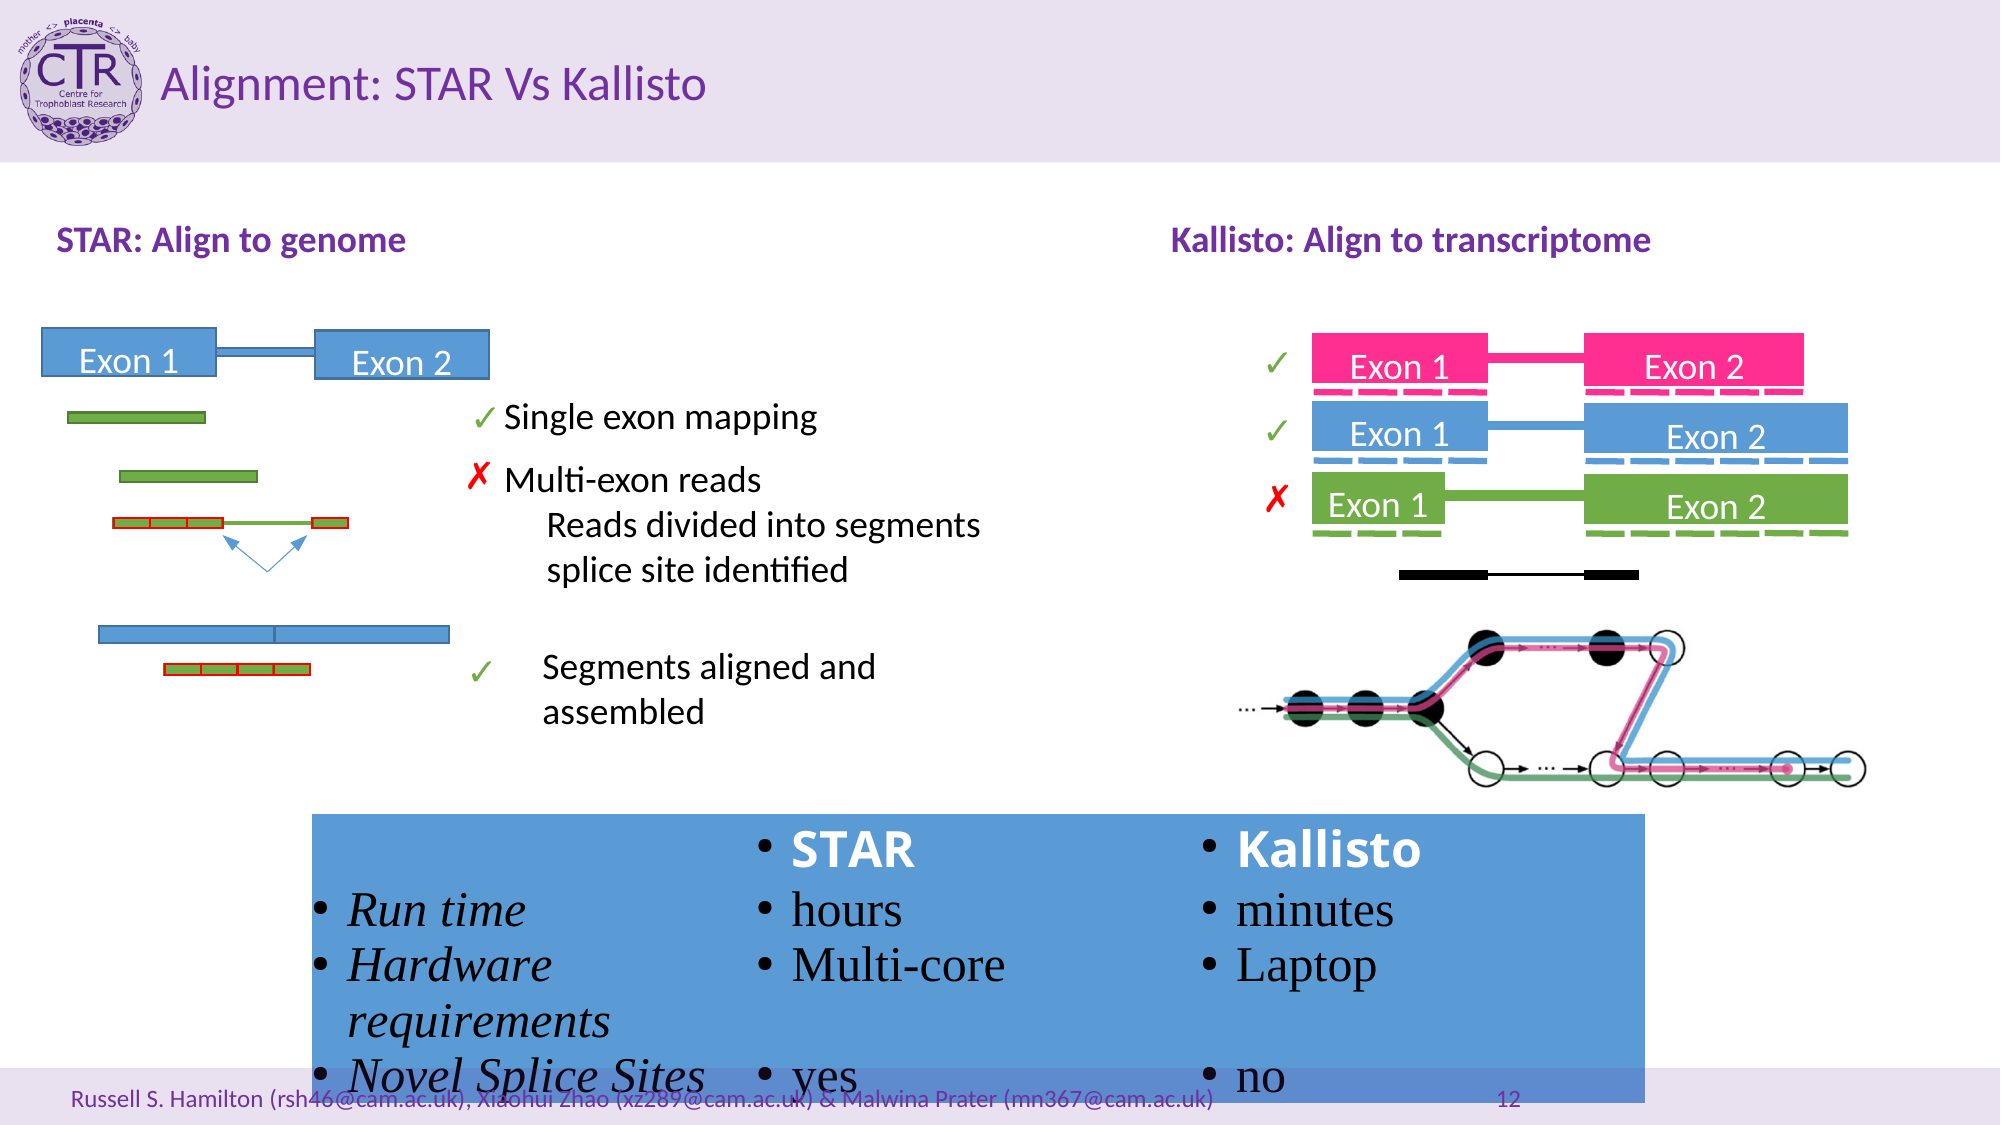

Alignment: STAR Vs Kallisto
STAR: Align to genome
Kallisto: Align to transcriptome
Exon 1
Exon 2
✓
Exon 1
Exon 2
Single exon mapping
✓
✓
Exon 1
Exon 2
✗
Multi-exon reads
 Reads divided into segments
 splice site identified
✗
Exon 1
Exon 2
Segments aligned and assembled
✓
| | STAR | Kallisto |
| --- | --- | --- |
| Run time | hours | minutes |
| Hardware requirements | Multi-core | Laptop |
| Novel Splice Sites | yes | no |
Russell S. Hamilton (rsh46@cam.ac.uk), Xiaohui Zhao (xz289@cam.ac.uk) & Malwina Prater (mn367@cam.ac.uk)